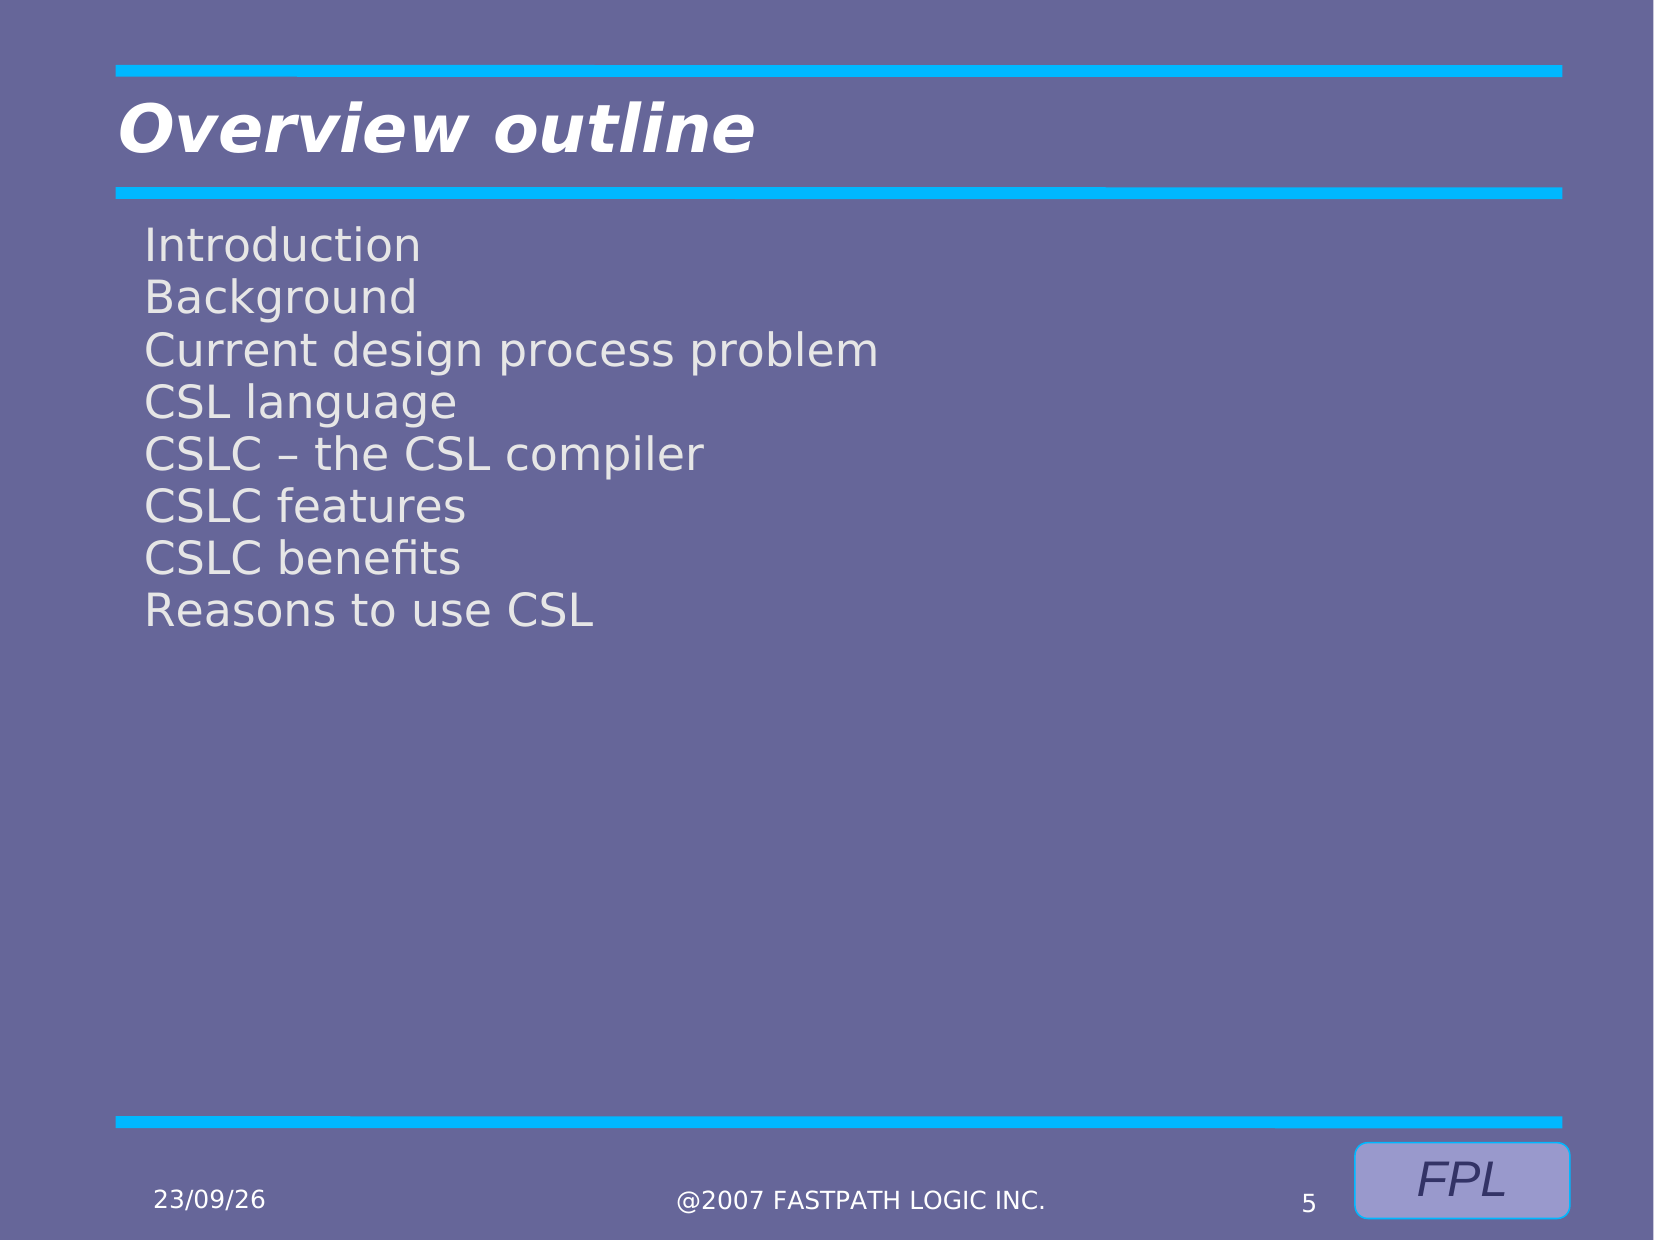

# Overview outline
Introduction
Background
Current design process problem
CSL language
CSLC – the CSL compiler
CSLC features
CSLC benefits
Reasons to use CSL
5